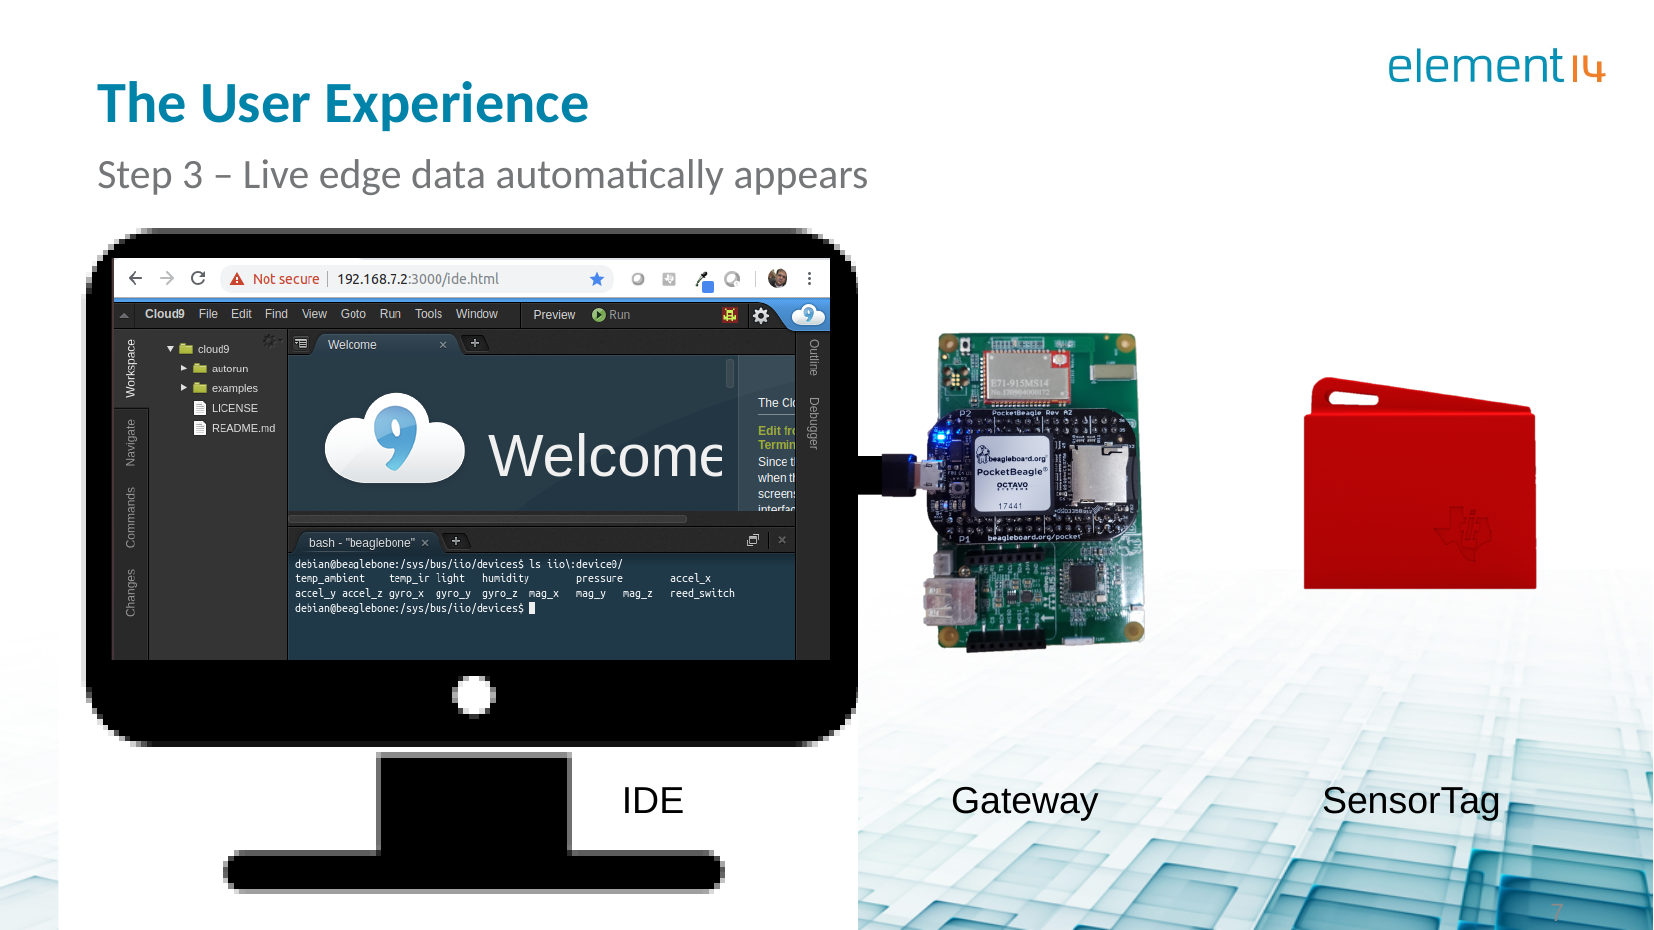

The User Experience
Step 3 – Live edge data automatically appears
IDE
Gateway
SensorTag